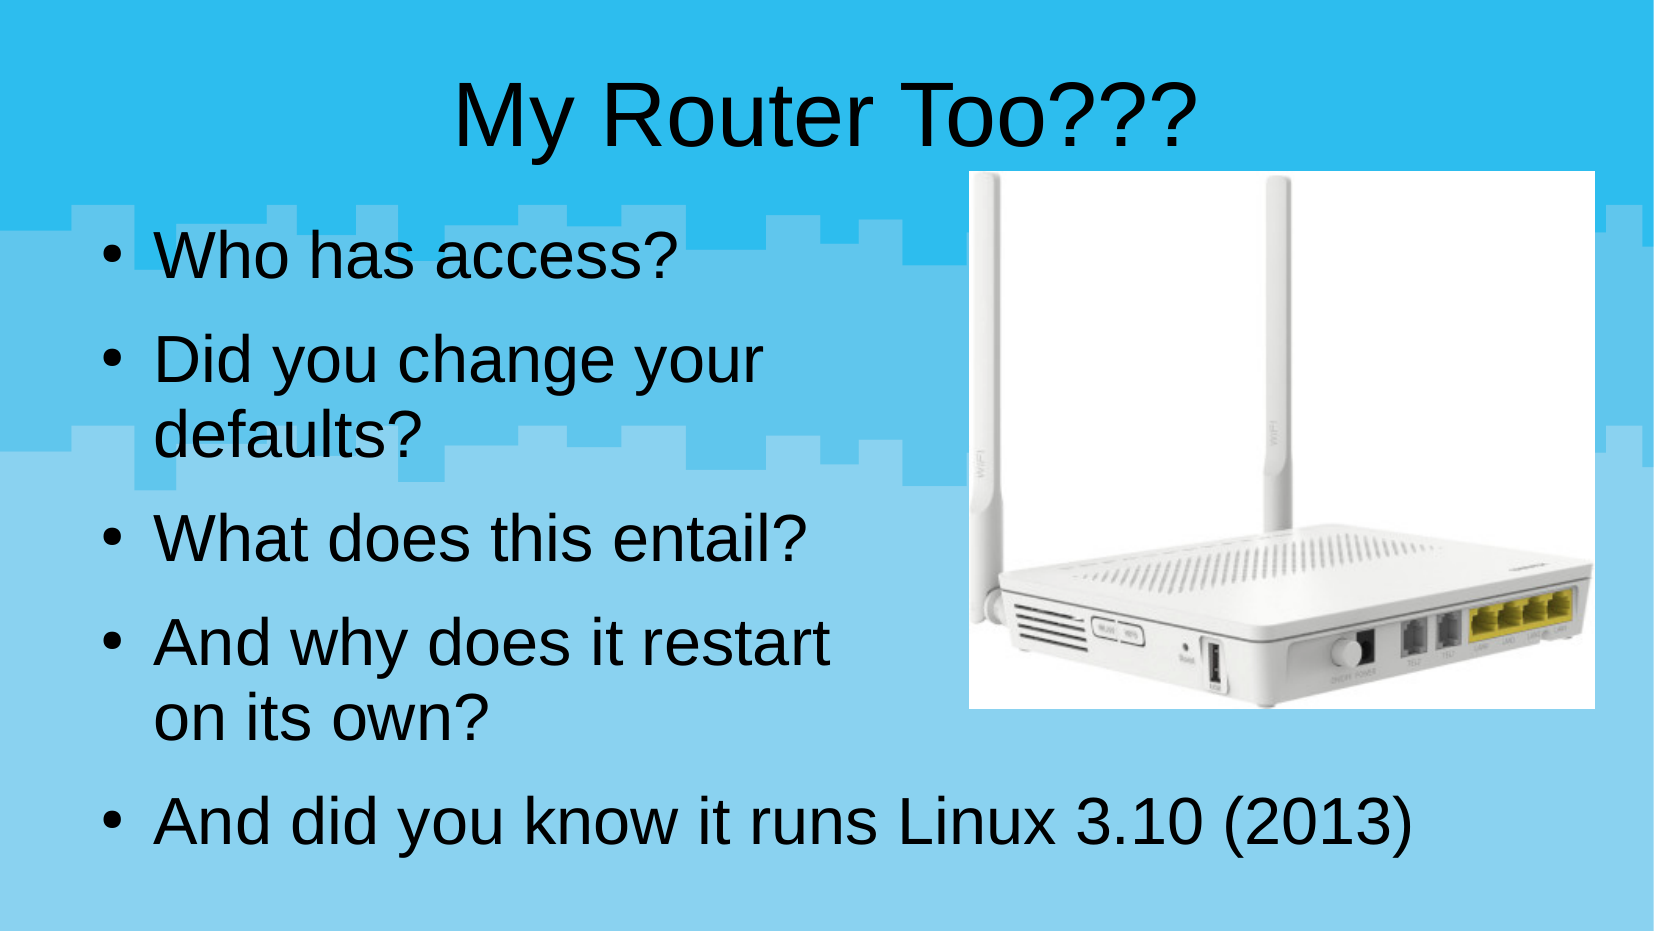

# My Router Too???
Who has access?
Did you change your
defaults?
What does this entail?
And why does it restart
on its own?
And did you know it runs Linux 3.10 (2013)